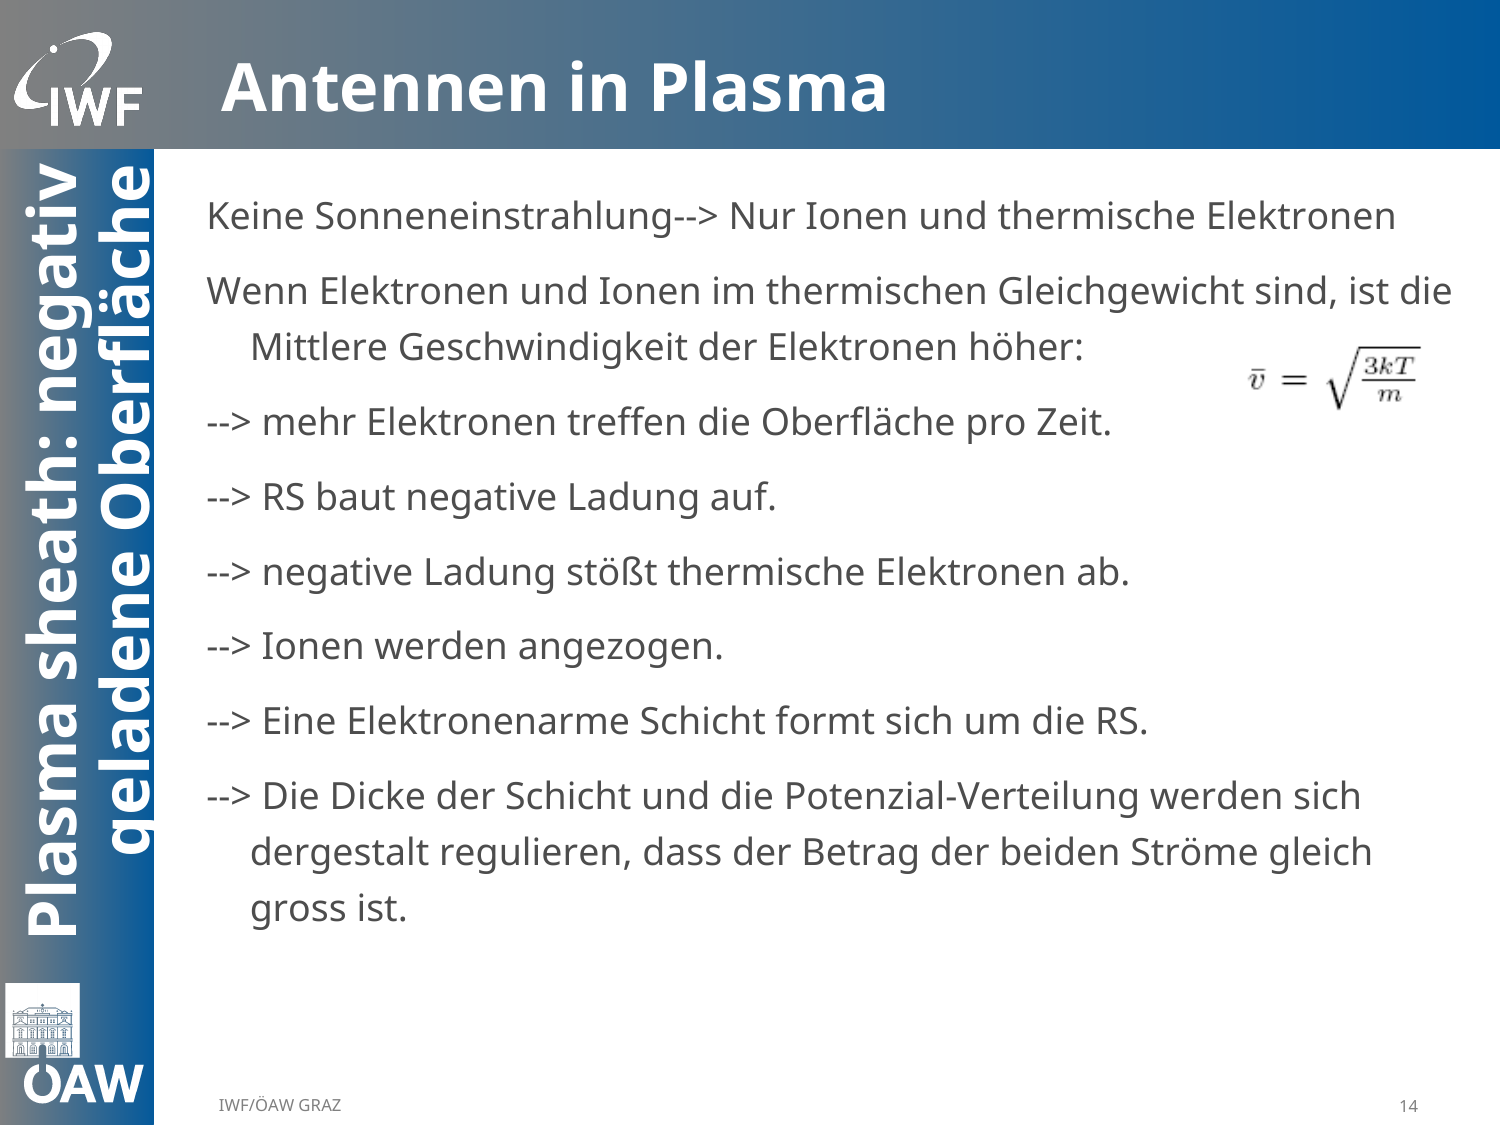

Antennen in Plasma
# Keine Sonneneinstrahlung--> Nur Ionen und thermische Elektronen
Wenn Elektronen und Ionen im thermischen Gleichgewicht sind, ist die Mittlere Geschwindigkeit der Elektronen höher:
--> mehr Elektronen treffen die Oberfläche pro Zeit.
--> RS baut negative Ladung auf.
--> negative Ladung stößt thermische Elektronen ab.
--> Ionen werden angezogen.
--> Eine Elektronenarme Schicht formt sich um die RS.
--> Die Dicke der Schicht und die Potenzial-Verteilung werden sich dergestalt regulieren, dass der Betrag der beiden Ströme gleich gross ist.
Plasma sheath: negativ geladene Oberfläche
IWF/ÖAW GRAZ
14